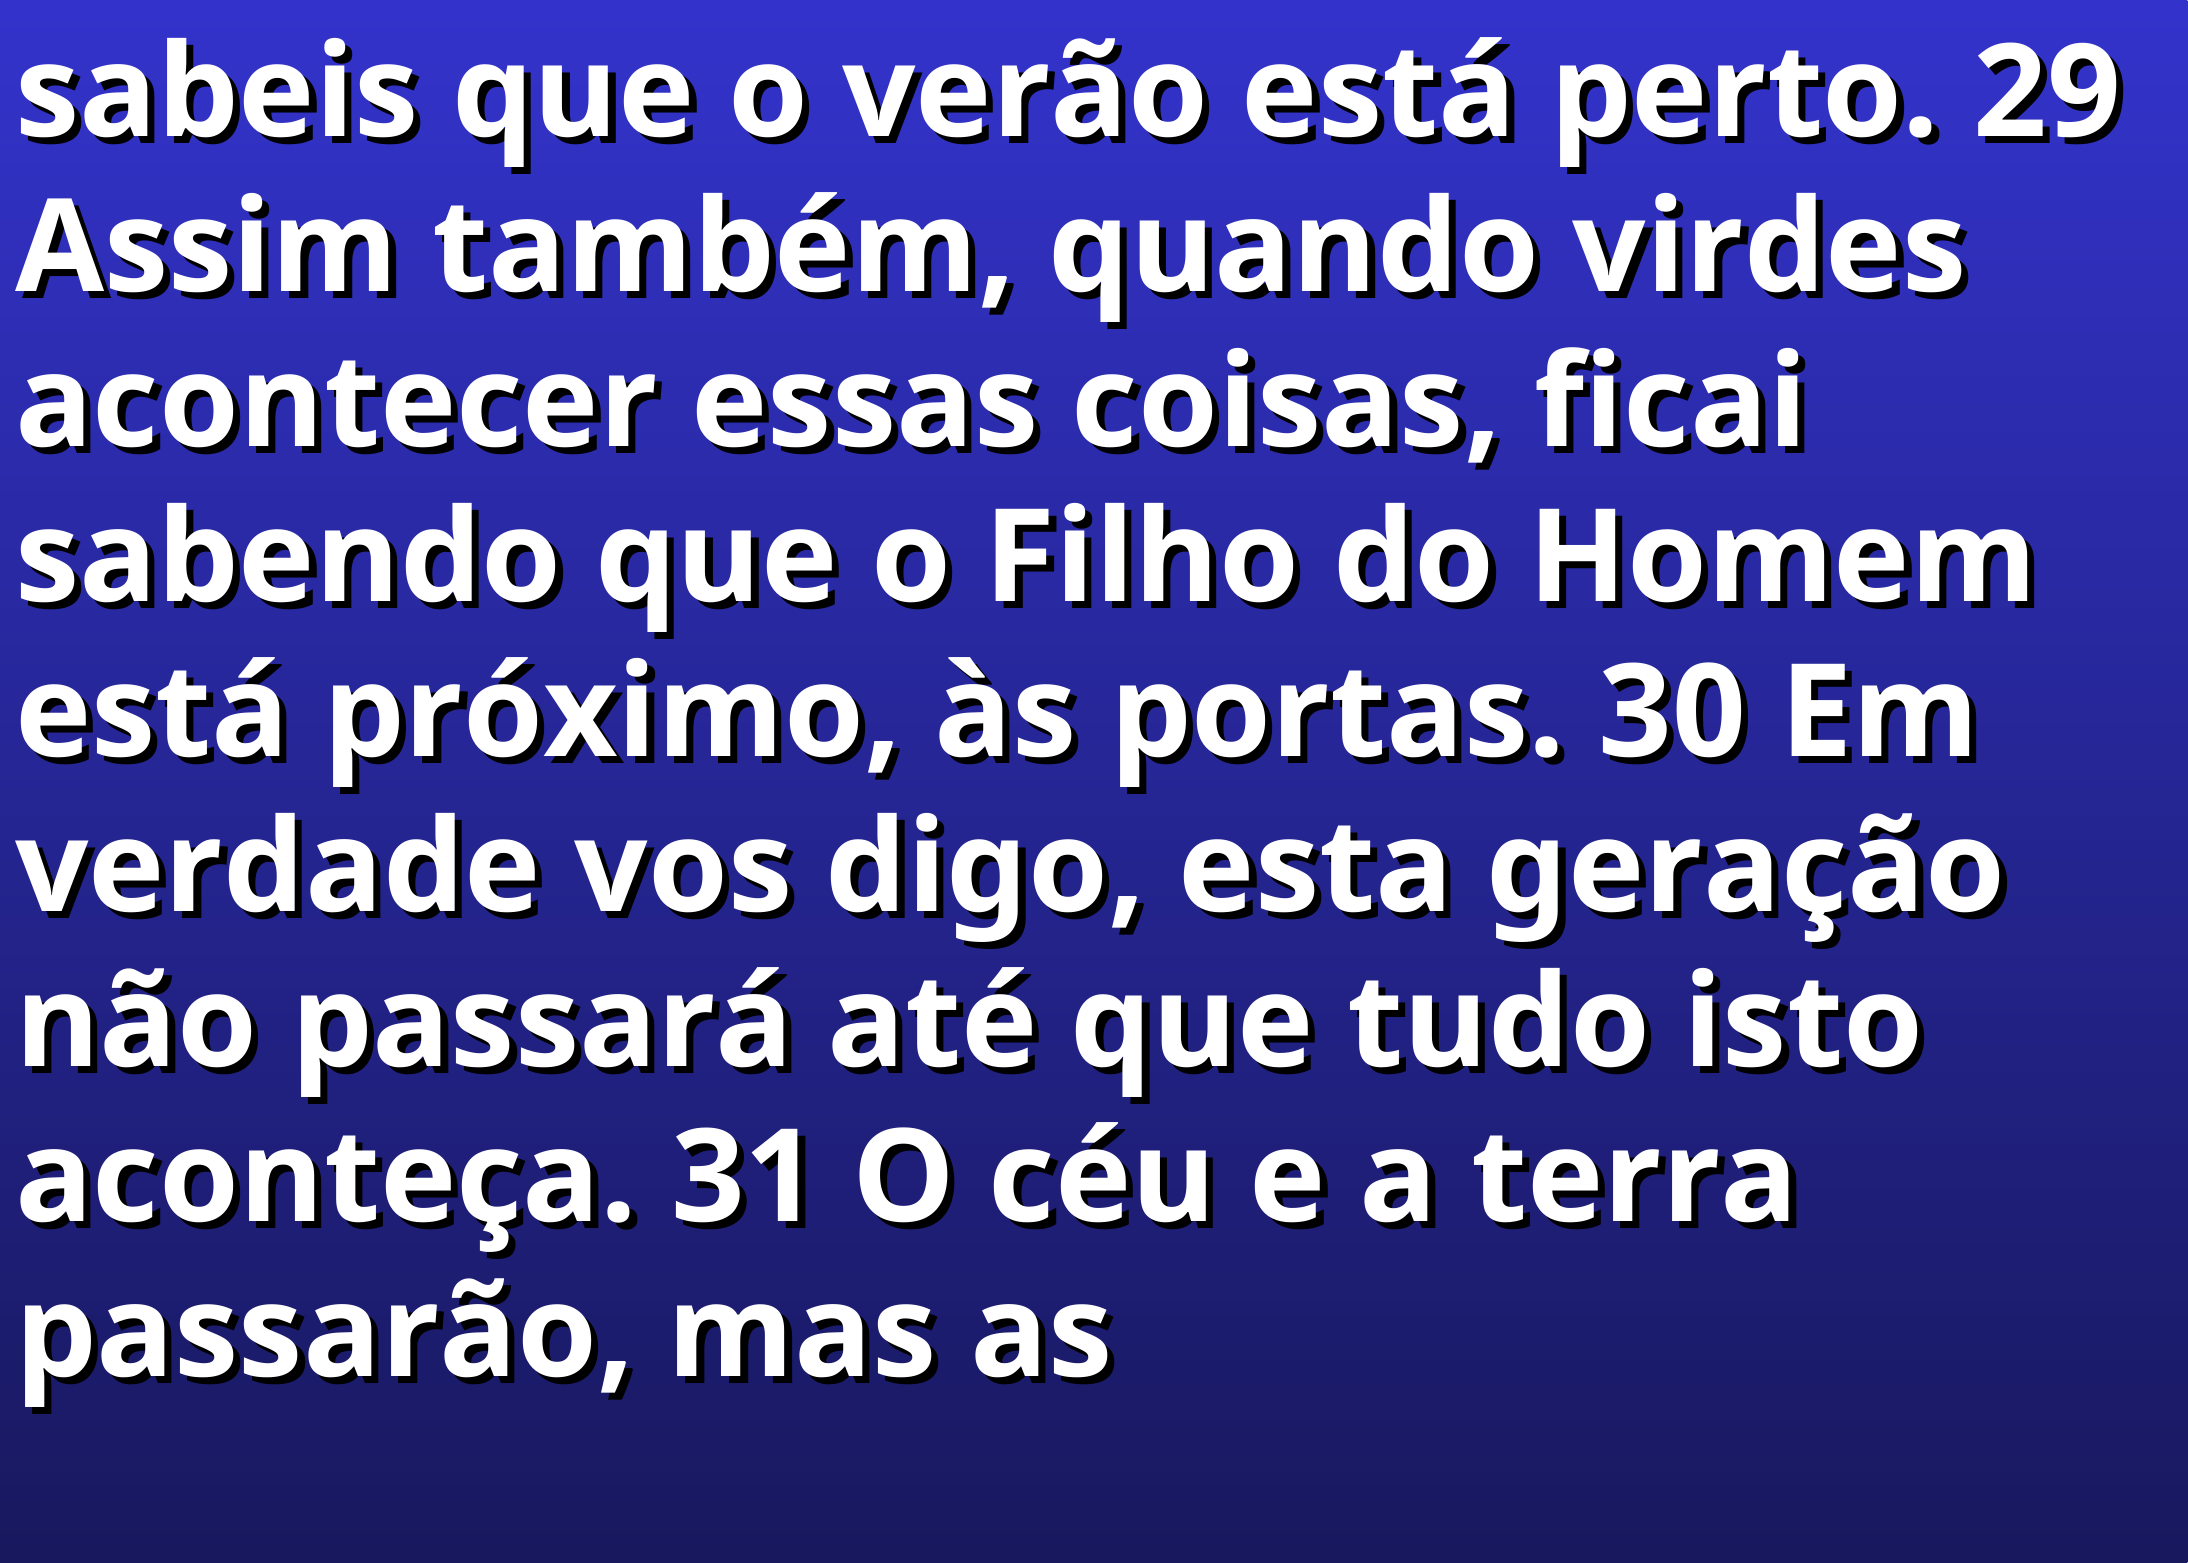

sabeis que o verão está perto. 29 Assim também, quando virdes acontecer essas coisas, ficai sabendo que o Filho do Homem está próximo, às portas. 30 Em verdade vos digo, esta geração não passará até que tudo isto aconteça. 31 O céu e a terra passarão, mas as